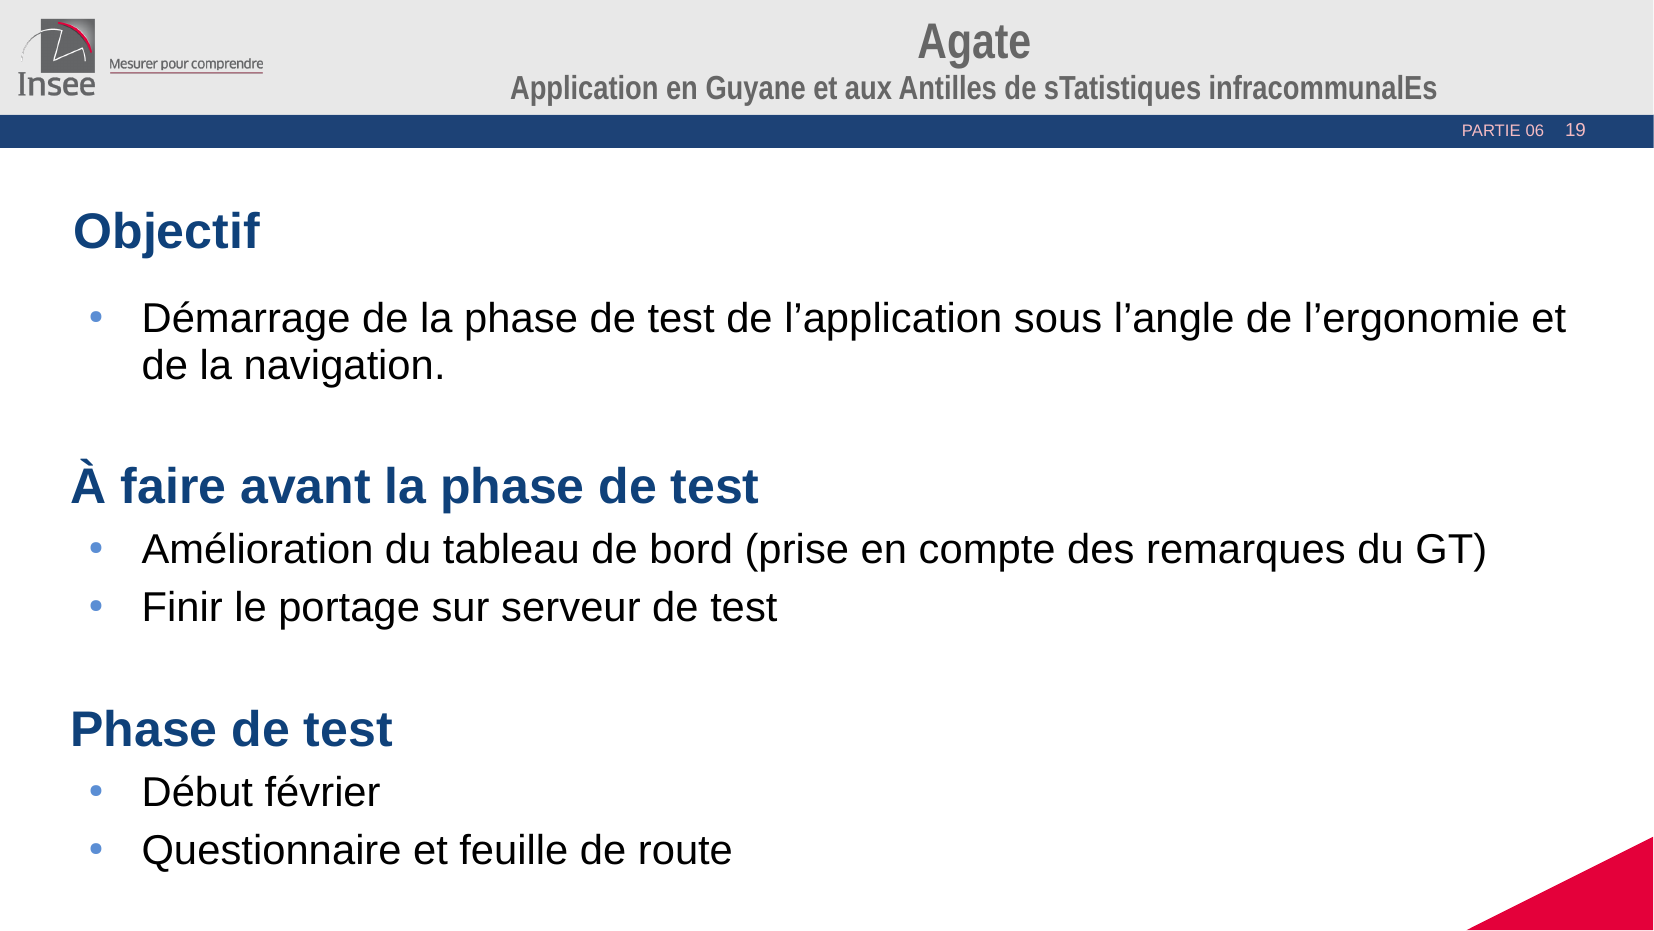

# Agate Application en Guyane et aux Antilles de sTatistiques infracommunalEs
PARTIE 06
19
Objectif
Démarrage de la phase de test de l’application sous l’angle de l’ergonomie et de la navigation.
À faire avant la phase de test
Amélioration du tableau de bord (prise en compte des remarques du GT)
Finir le portage sur serveur de test
Phase de test
Début février
Questionnaire et feuille de route